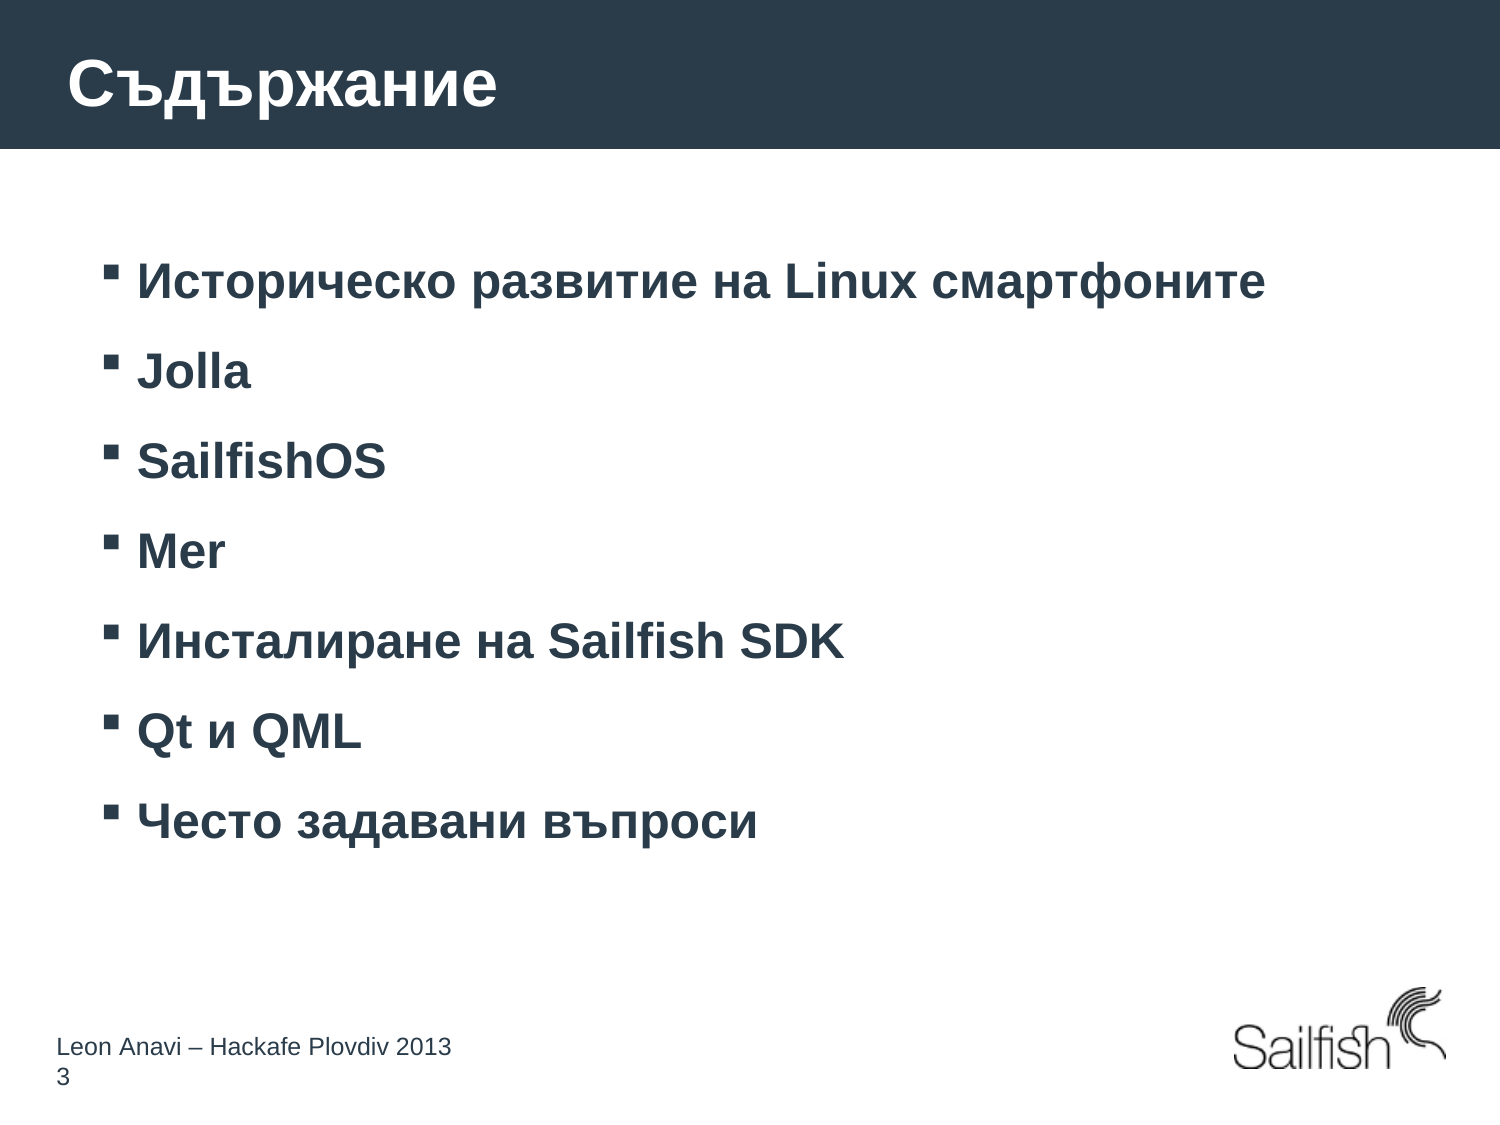

Съдържание
 Историческо развитие на Linux смартфоните
 Jolla
 SailfishOS
 Mer
 Инсталиране на Sailfish SDK
 Qt и QML
 Често задавани въпроси